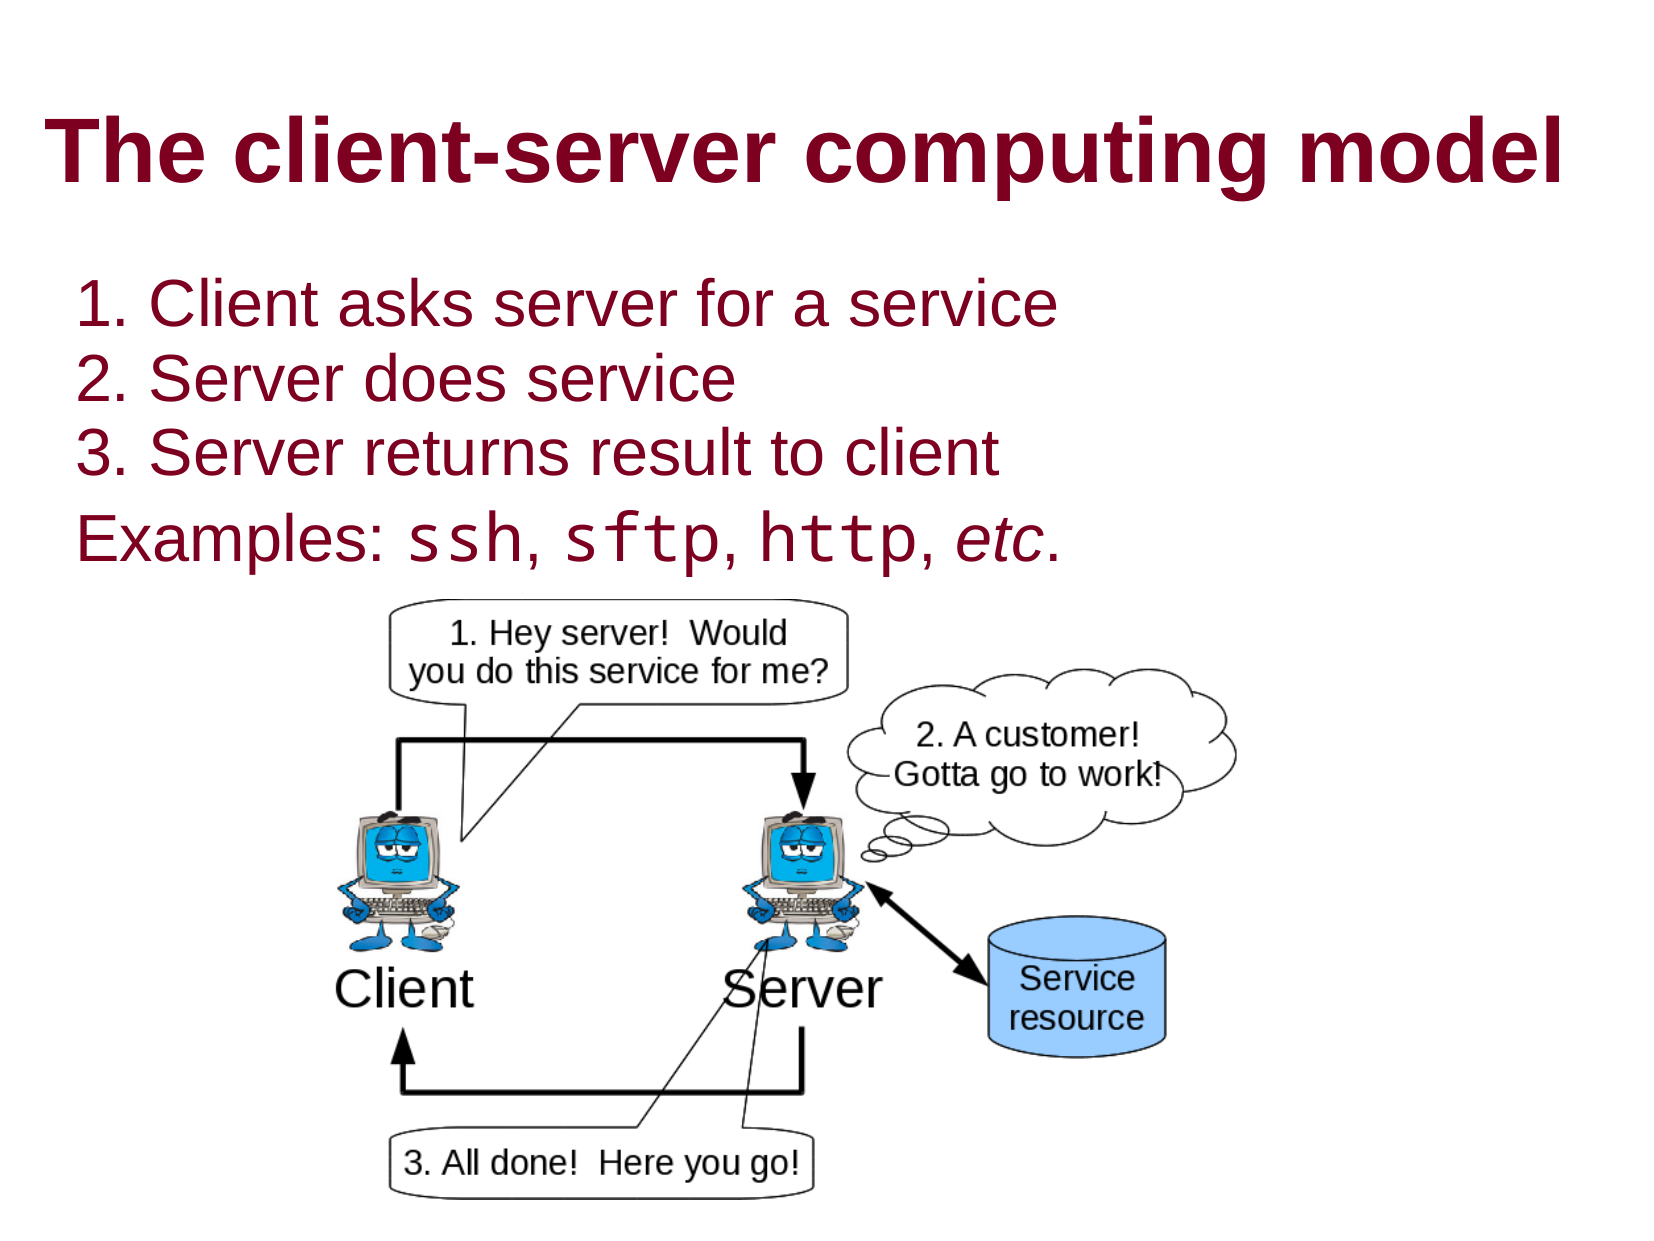

# The client-server computing model
1. Client asks server for a service
2. Server does service
3. Server returns result to client
Examples: ssh, sftp, http, etc.